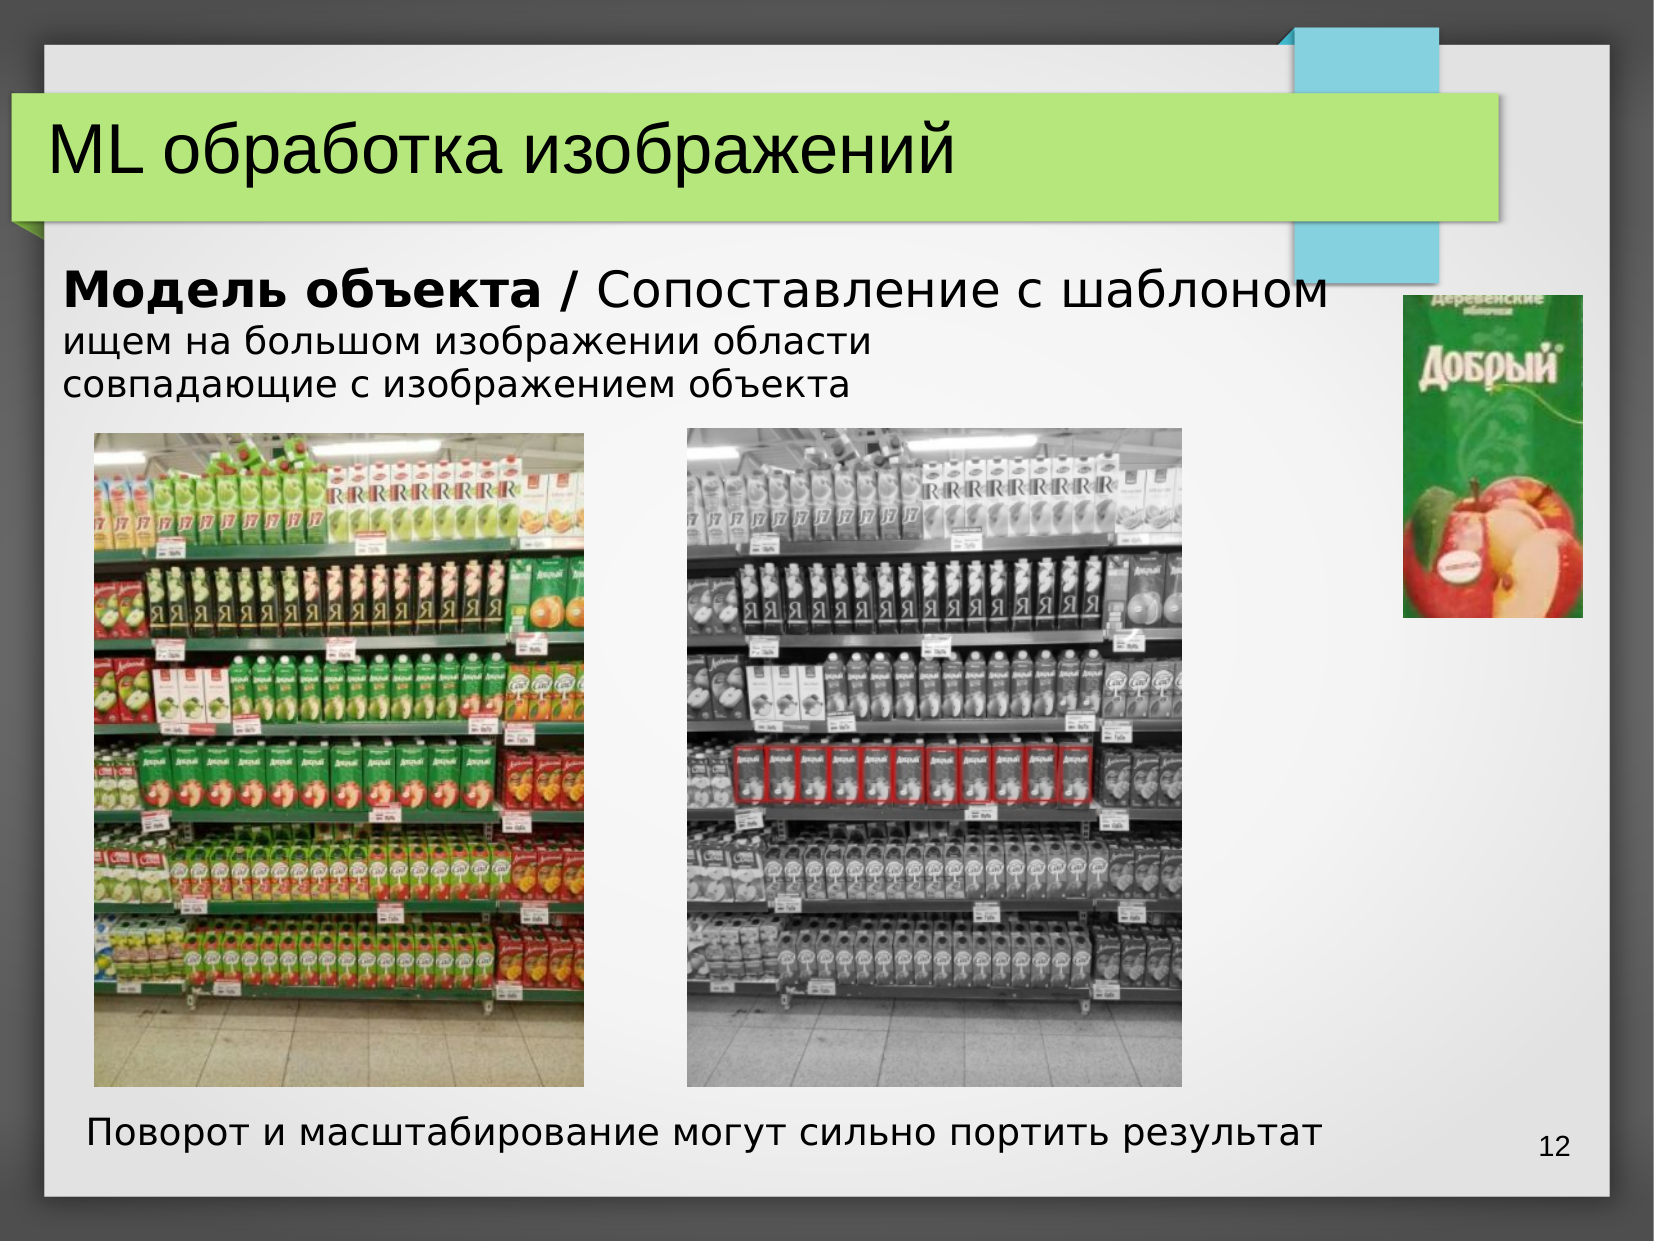

# ML обработка изображений
Модель объекта / Сопоставление с шаблоном
ищем на большом изображении области
совпадающие с изображением объекта
Поворот и масштабирование могут сильно портить результат
12